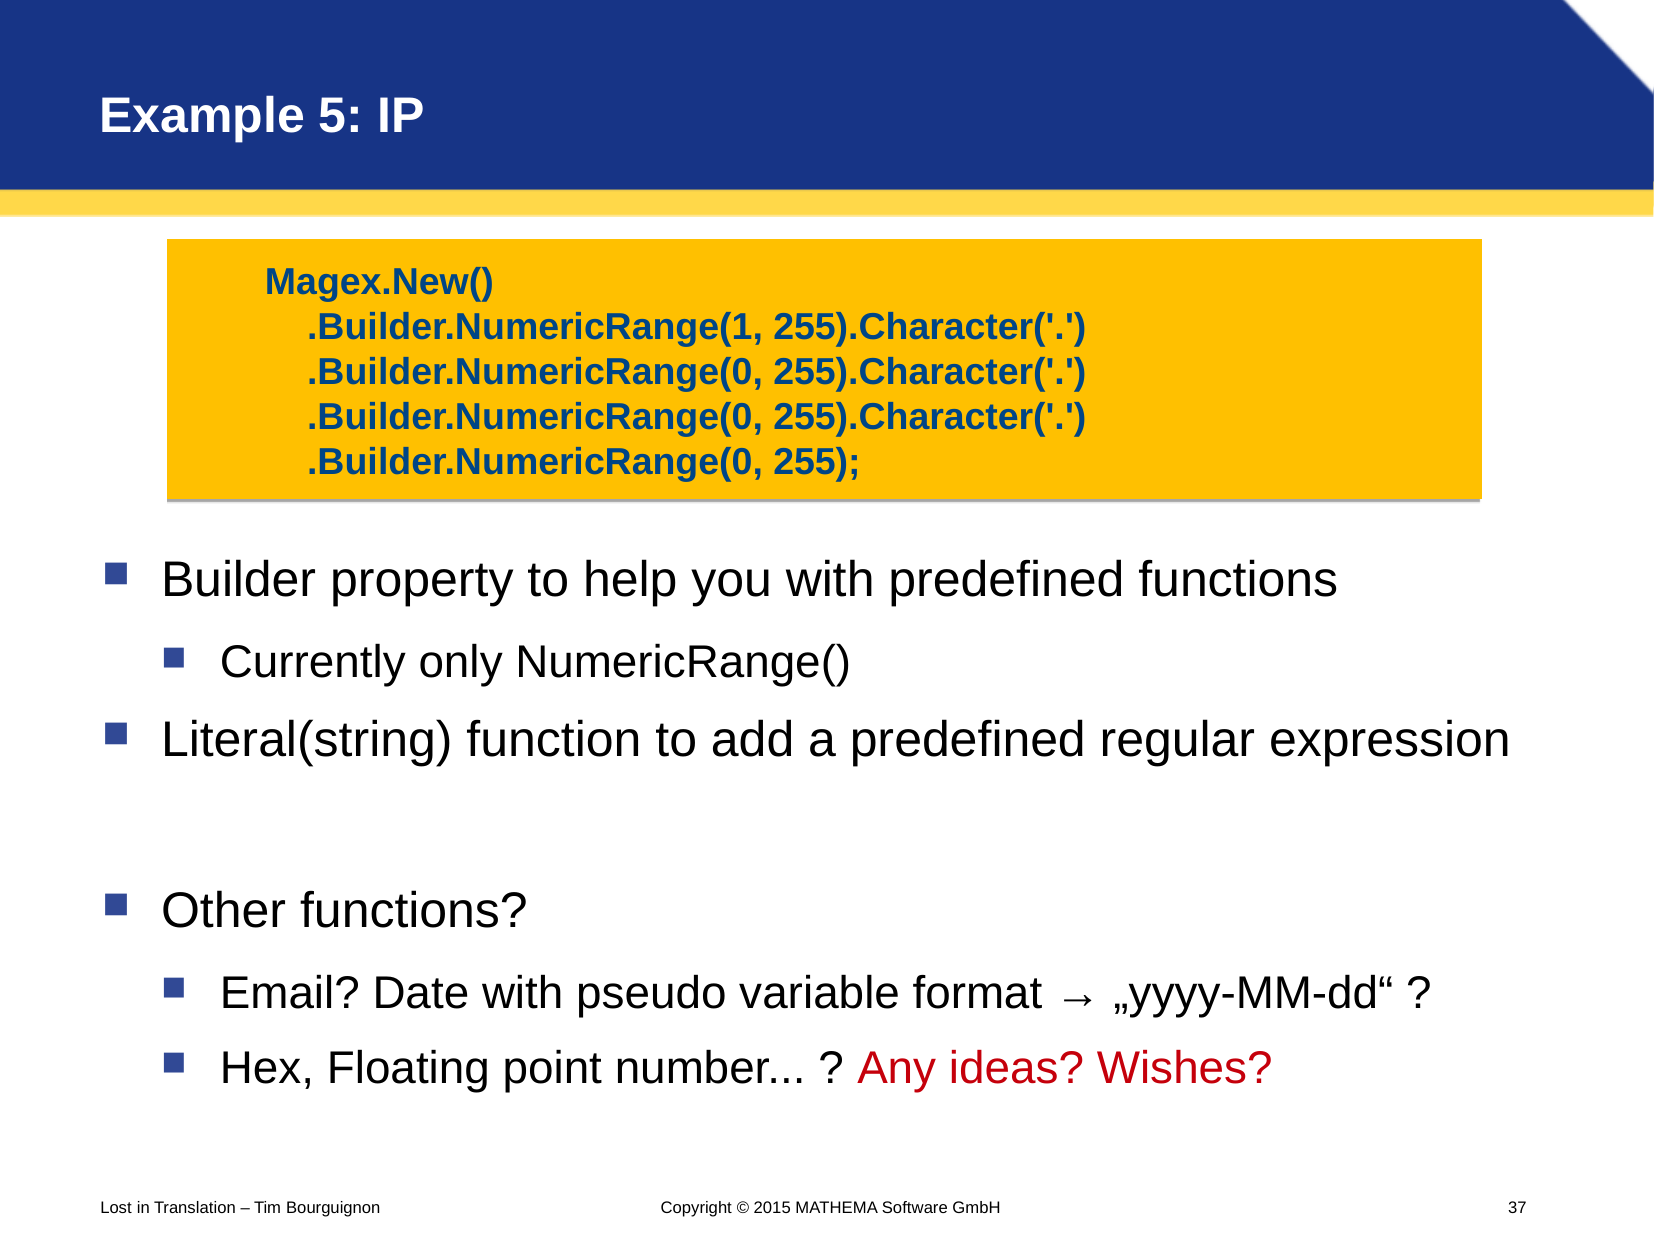

# Example 5: IP
Magex.New()
 .Builder.NumericRange(1, 255).Character('.')
 .Builder.NumericRange(0, 255).Character('.')
 .Builder.NumericRange(0, 255).Character('.')
 .Builder.NumericRange(0, 255);
Builder property to help you with predefined functions
Currently only NumericRange()
Literal(string) function to add a predefined regular expression
Other functions?
Email? Date with pseudo variable format → „yyyy-MM-dd“ ?
Hex, Floating point number... ? Any ideas? Wishes?